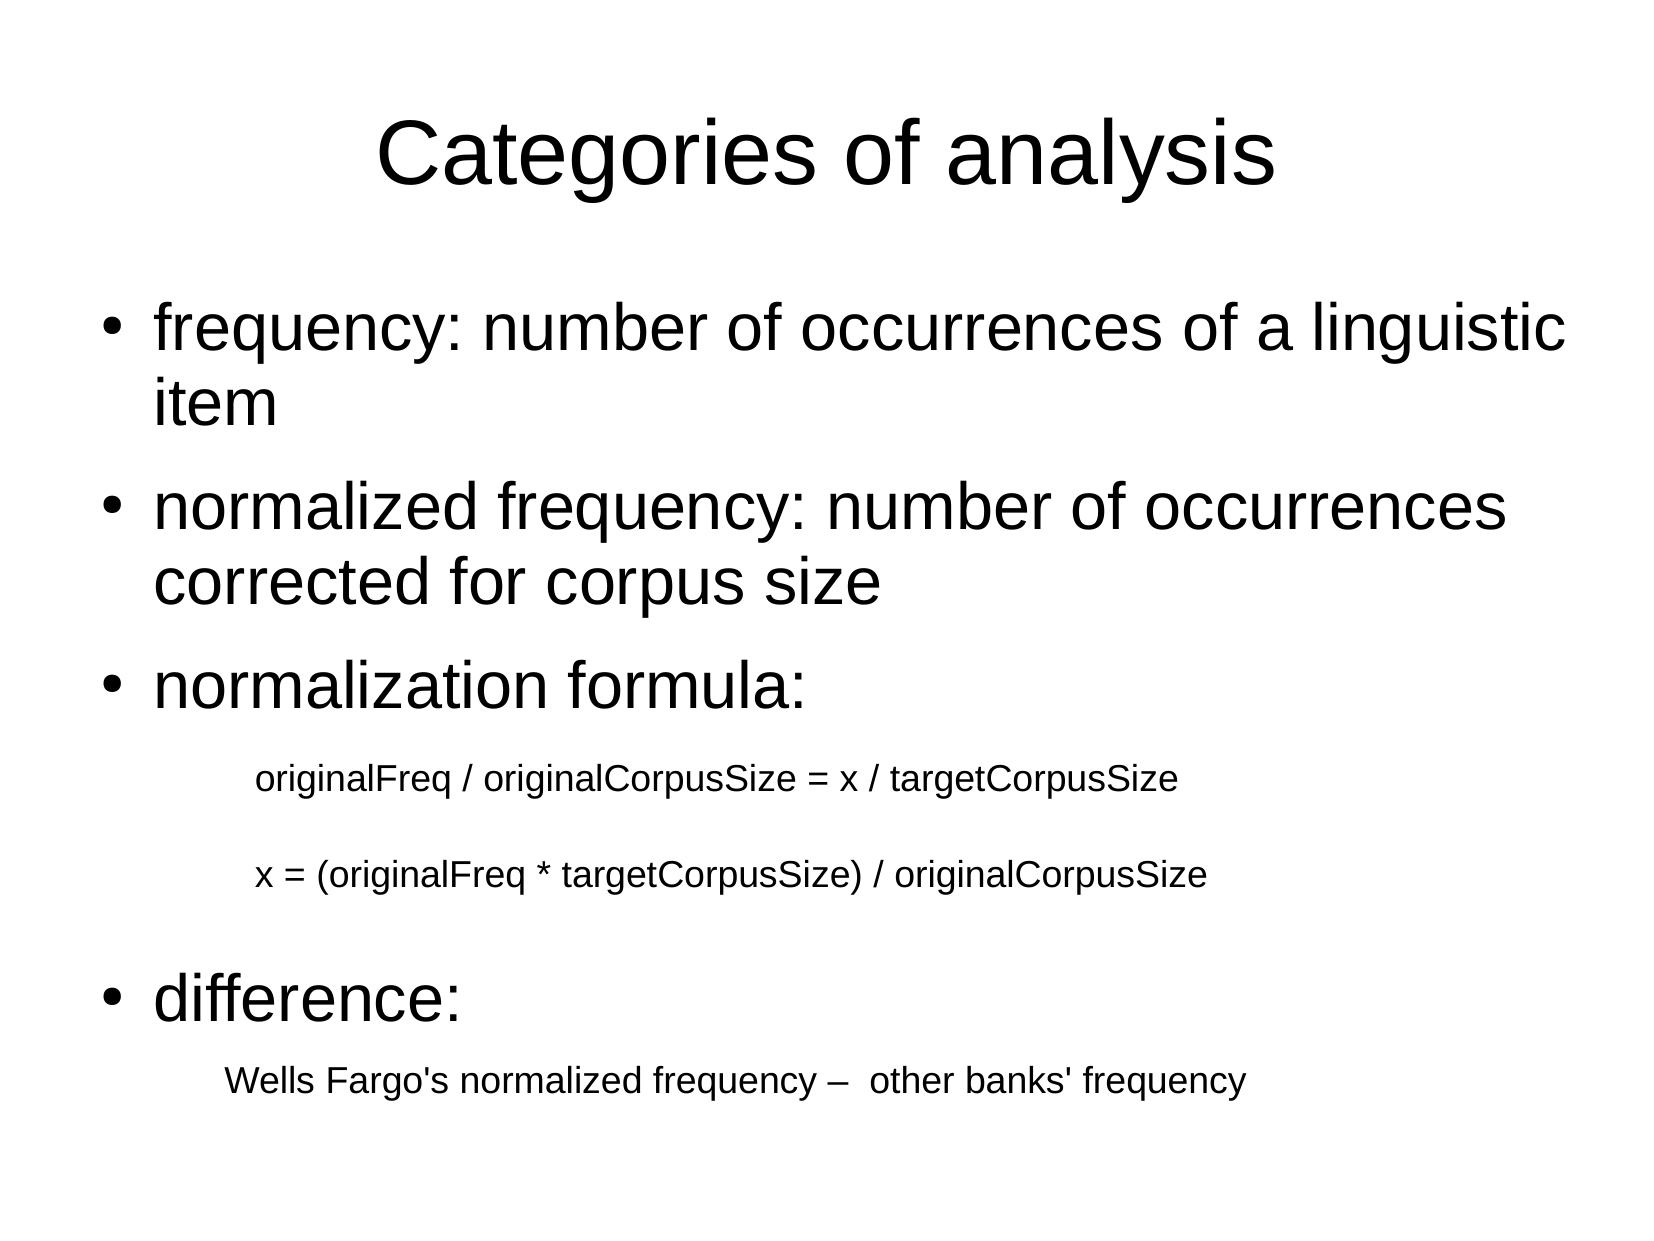

# Categories of analysis
frequency: number of occurrences of a linguistic item
normalized frequency: number of occurrences corrected for corpus size
normalization formula:
difference:
Wells Fargo's normalized frequency – other banks' frequency
originalFreq / originalCorpusSize = x / targetCorpusSize
x = (originalFreq * targetCorpusSize) / originalCorpusSize